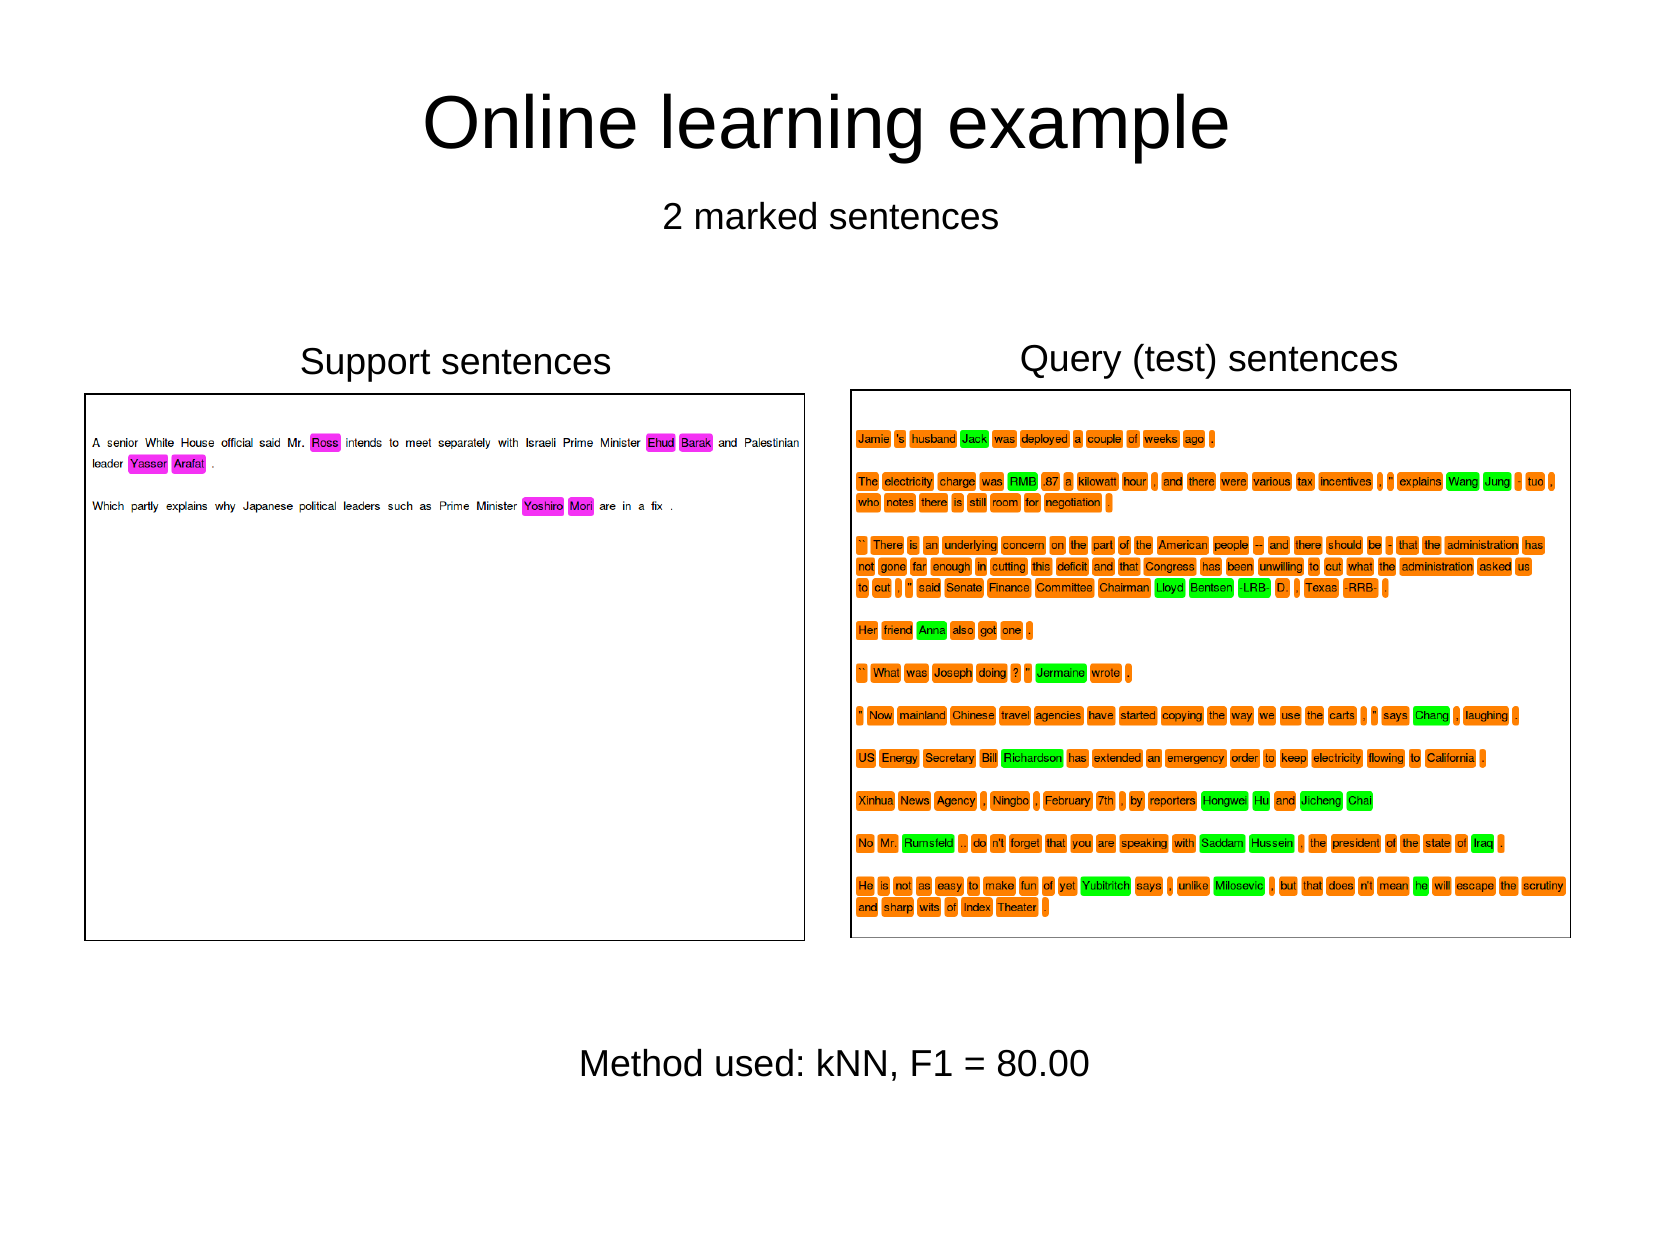

# Online learning example
2 marked sentences
Query (test) sentences
Support sentences
Method used: kNN, F1 = 80.00